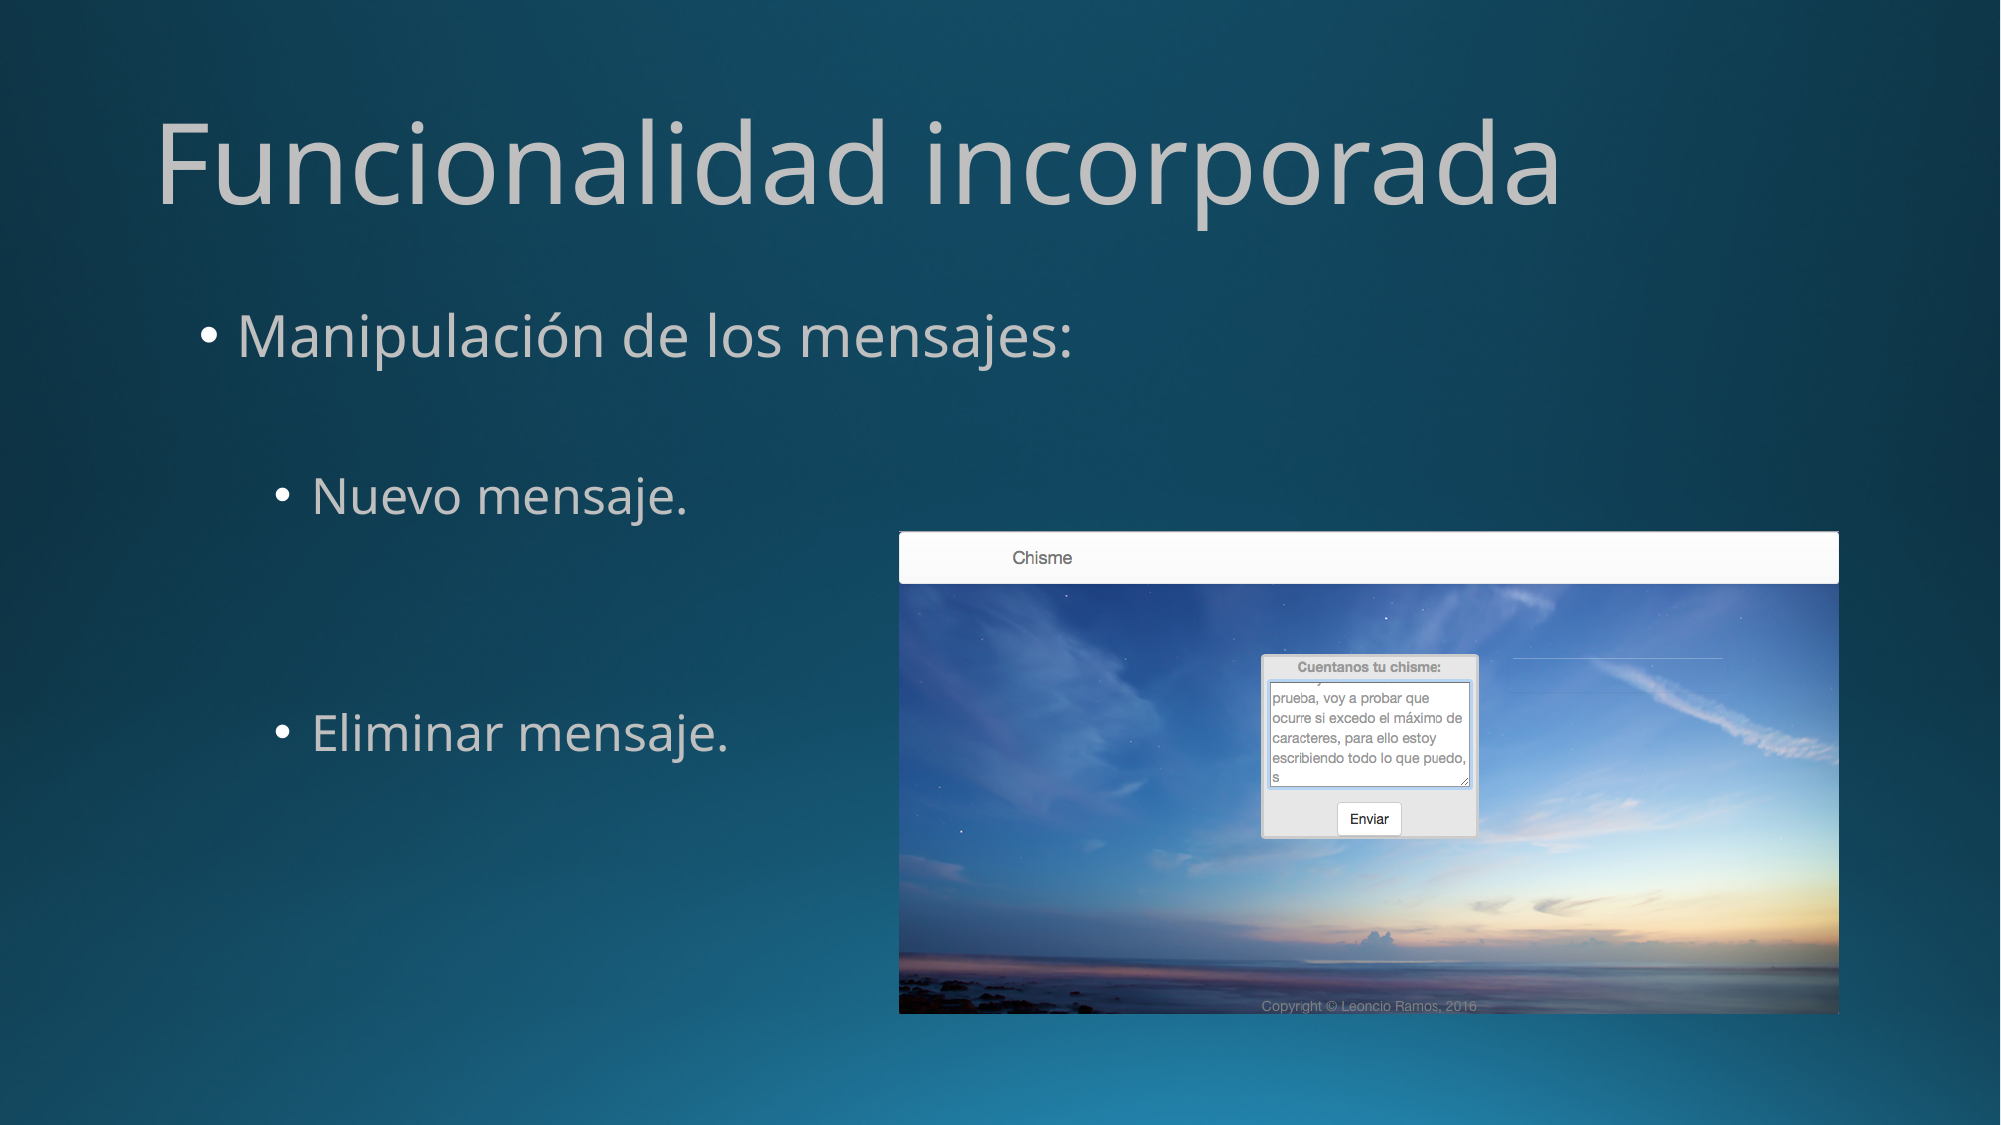

# Funcionalidad incorporada
Manipulación de los mensajes:
Nuevo mensaje.
Eliminar mensaje.